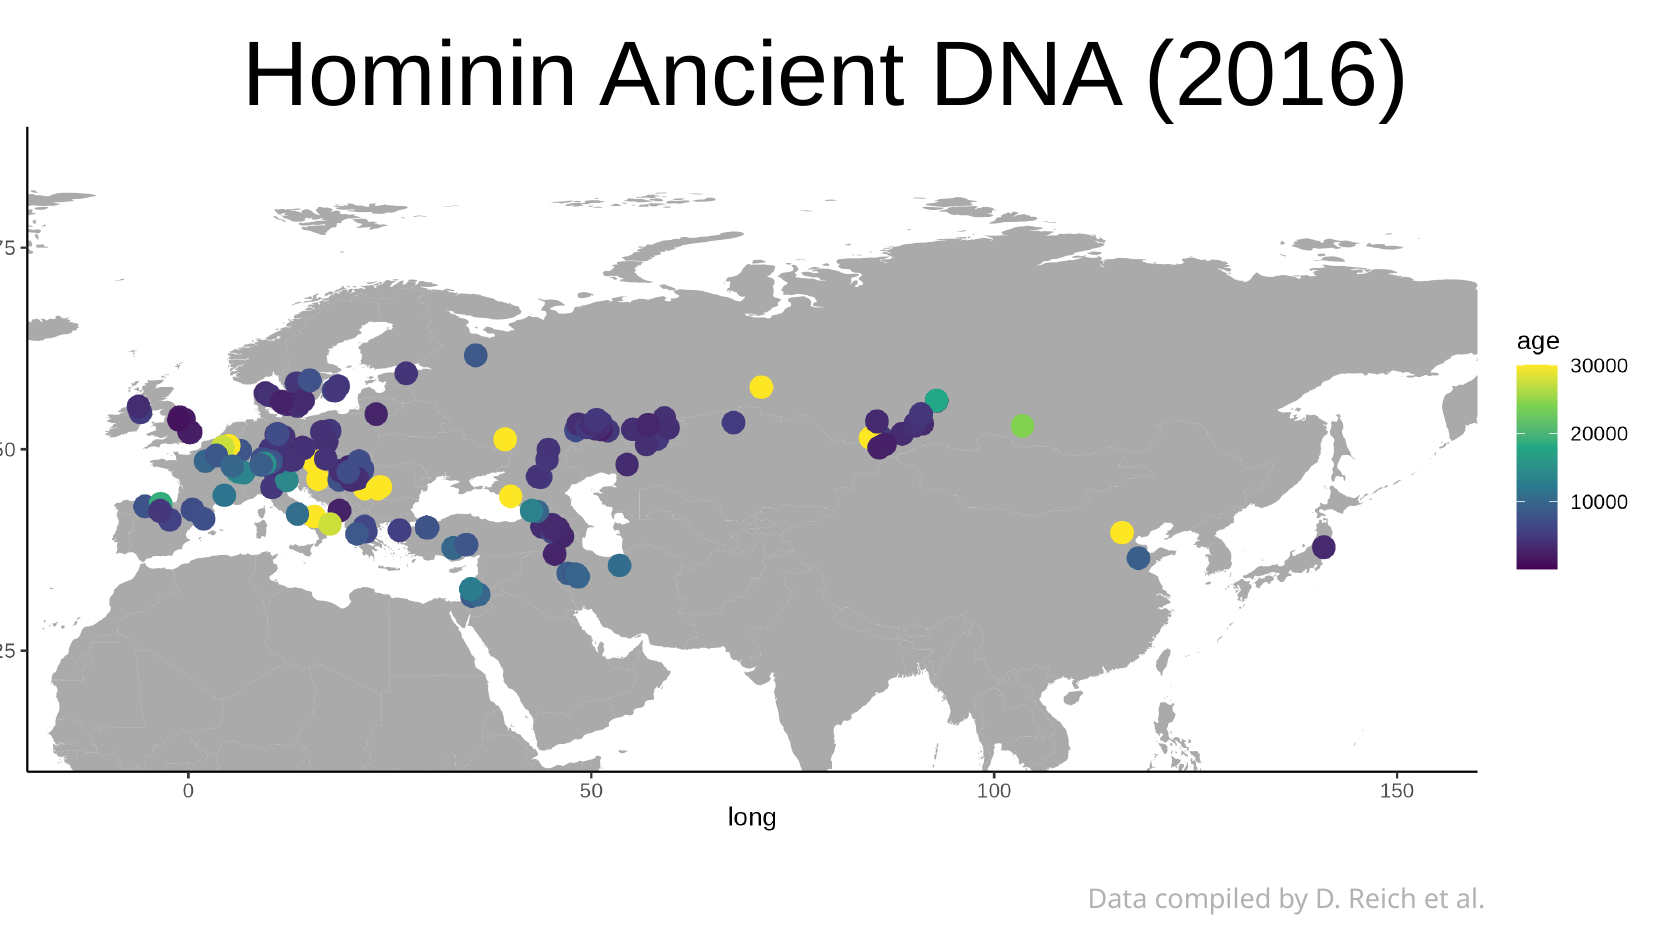

# Hominin Ancient DNA (2016)
Data compiled by D. Reich et al.